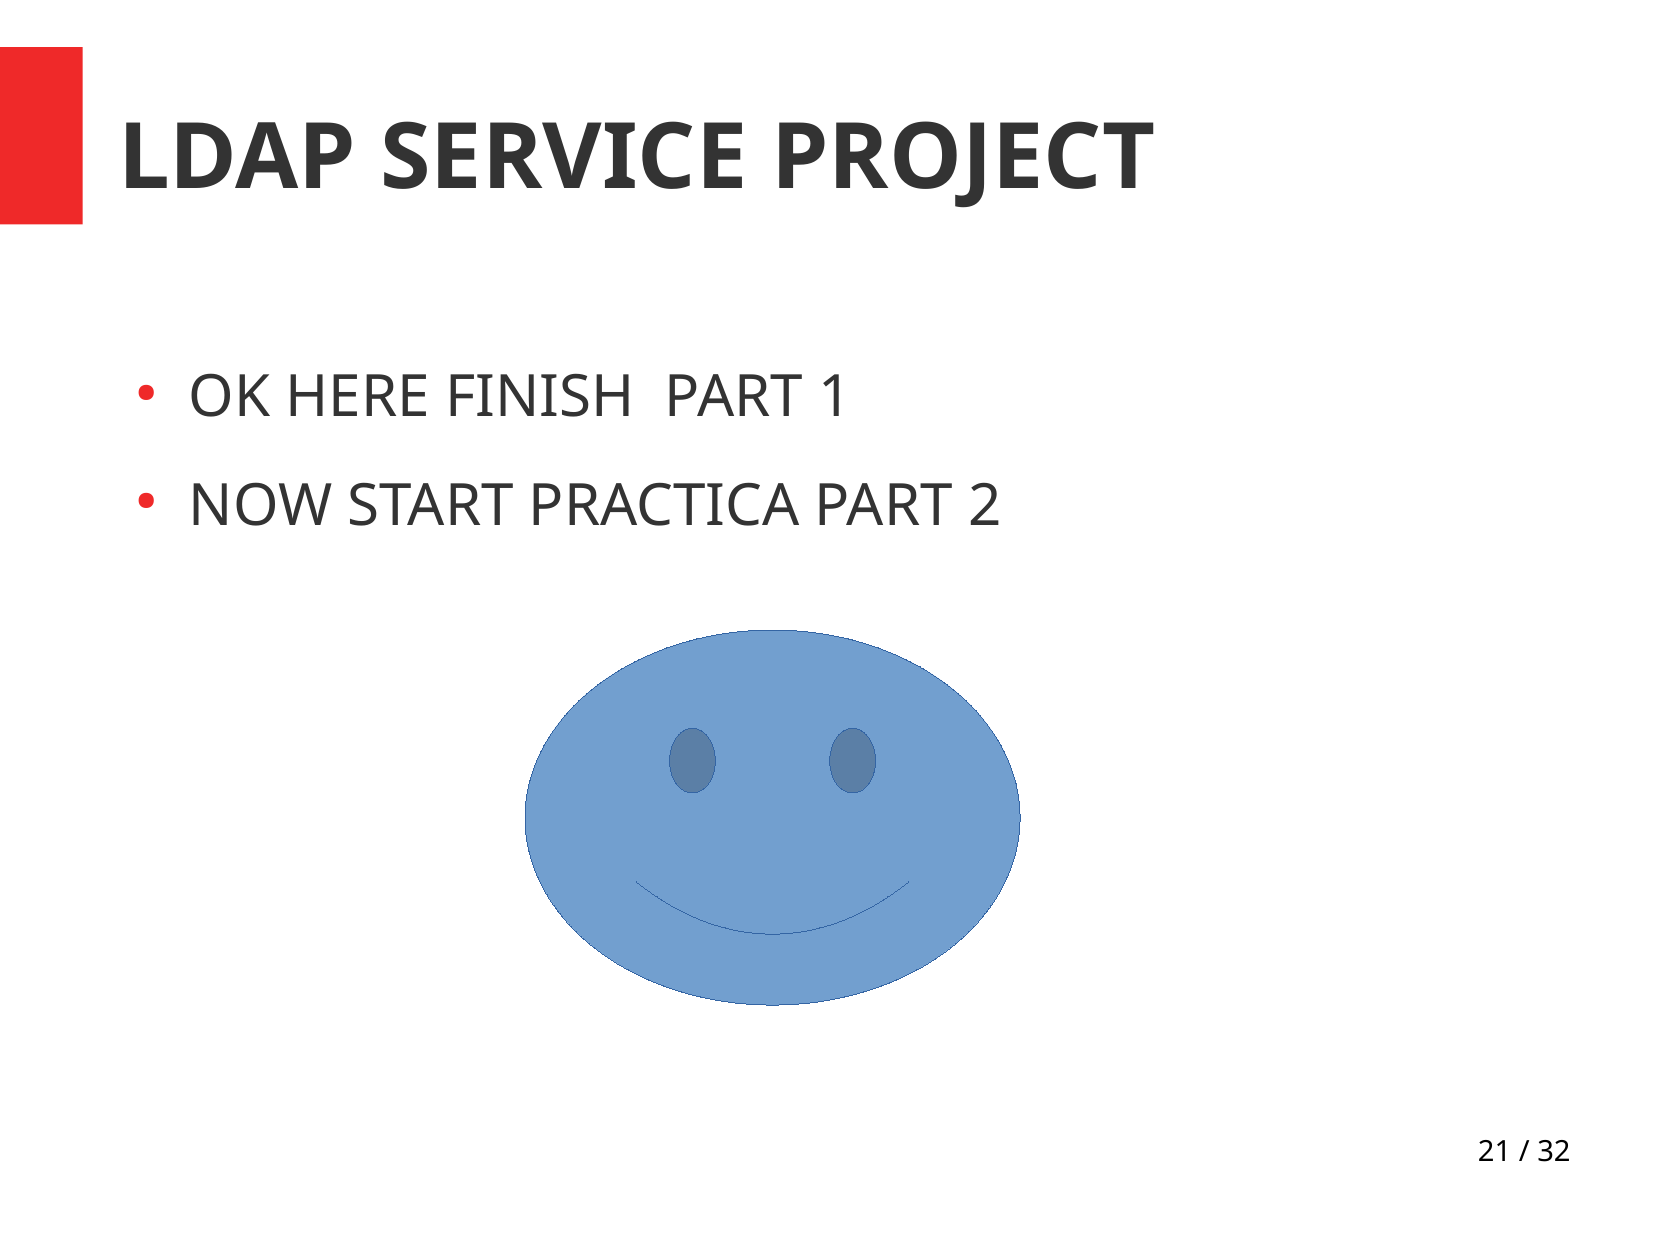

# LDAP SERVICE PROJECT
OK HERE FINISH PART 1
NOW START PRACTICA PART 2
21